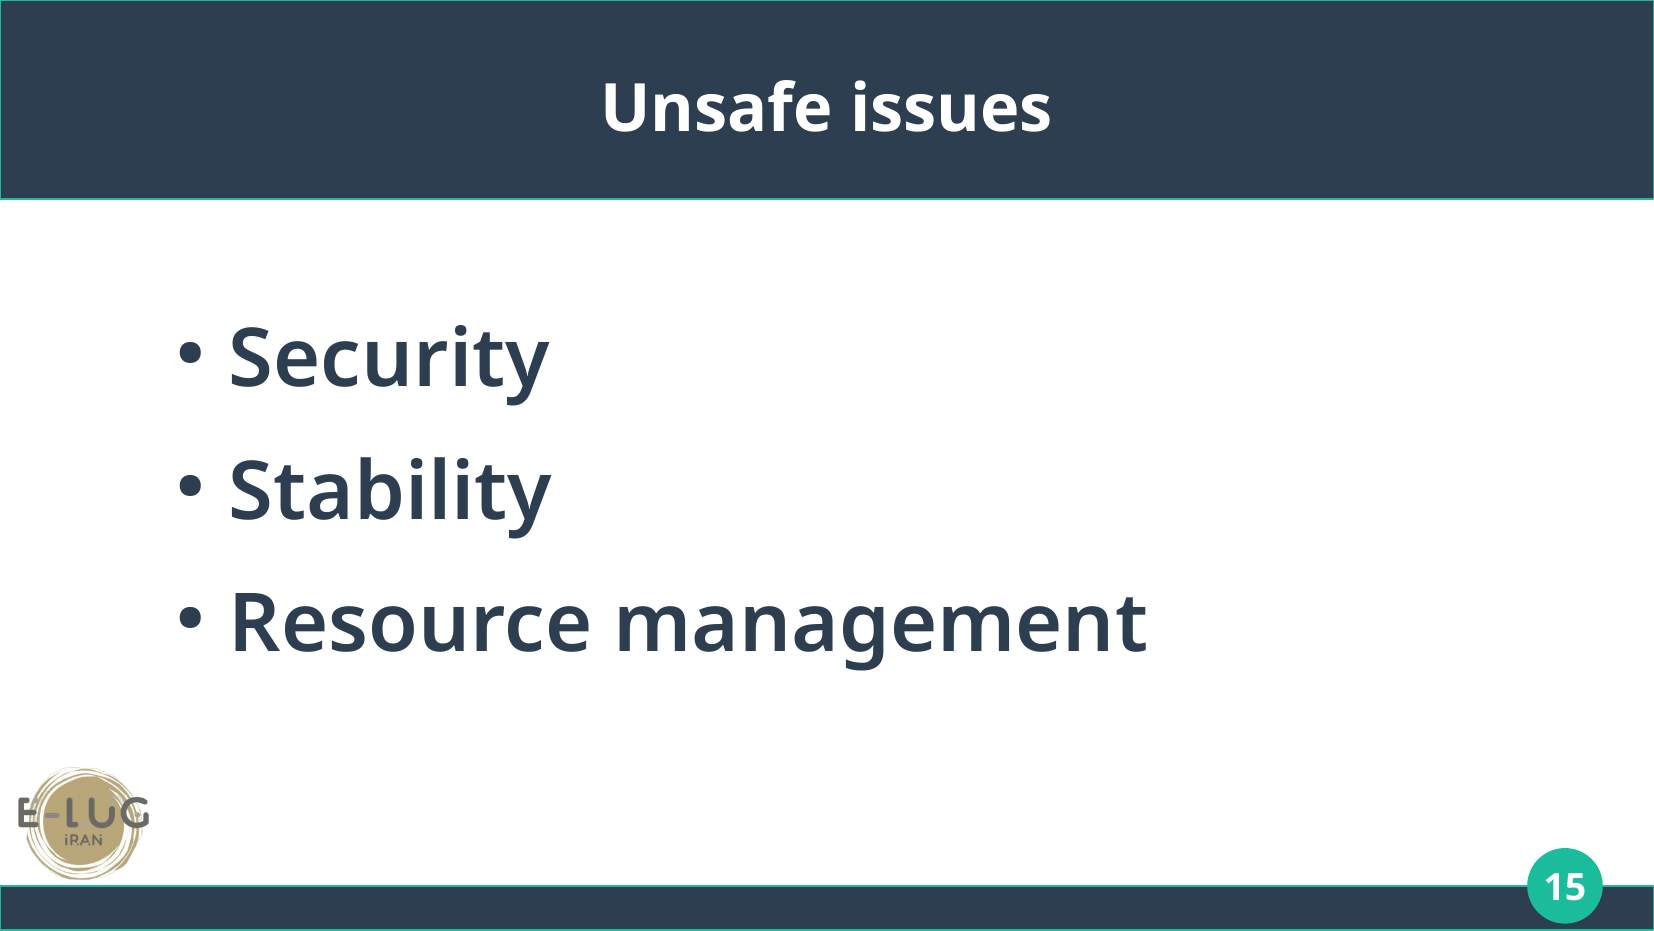

# Unsafe issues
Security
Stability
Resource management
15